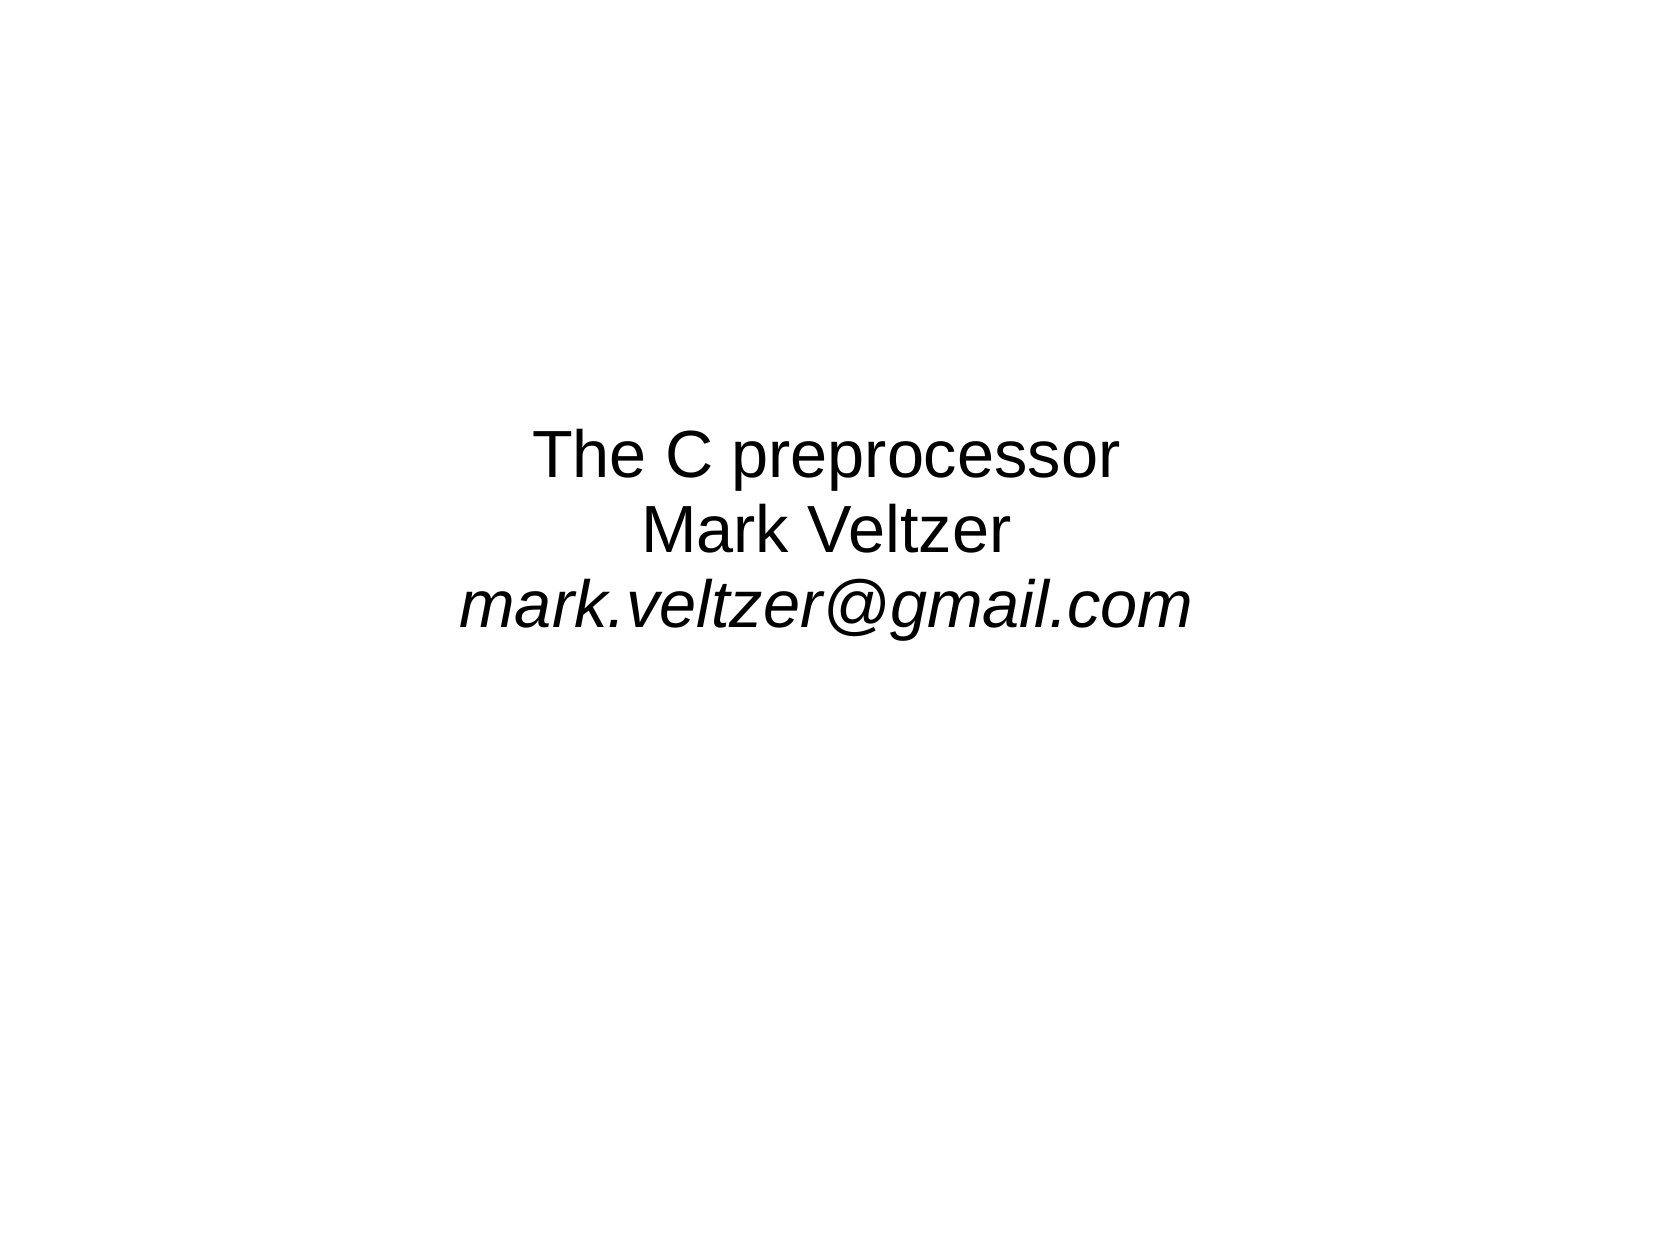

# The C preprocessor
Mark Veltzer
mark.veltzer@gmail.com